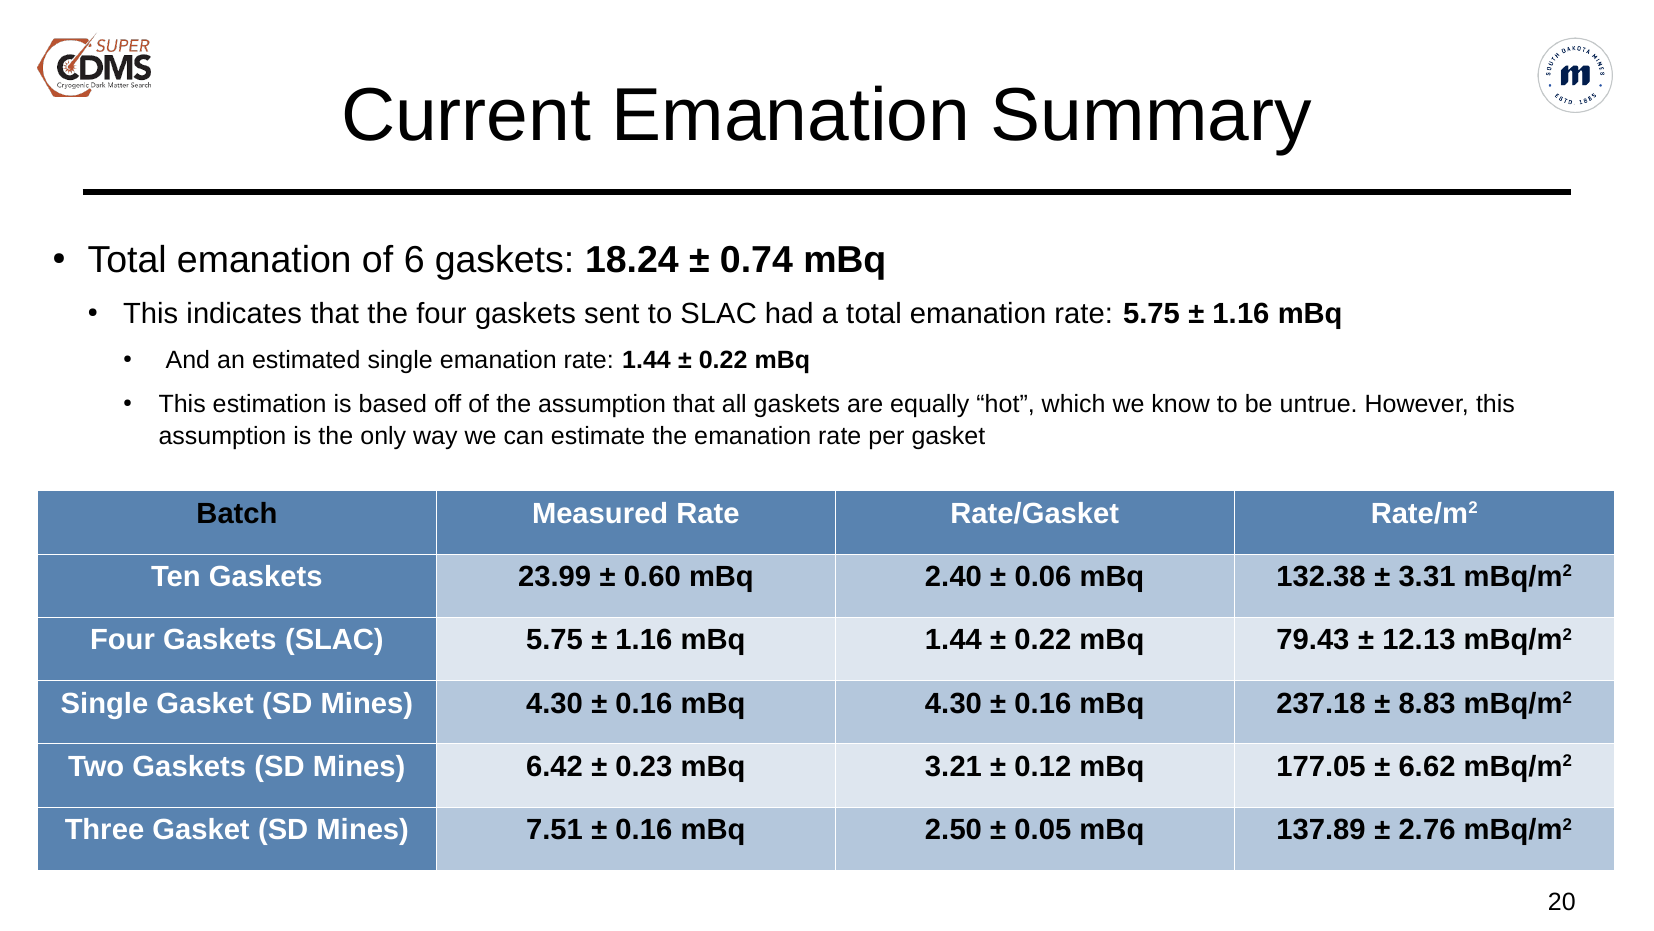

# Current Emanation Summary
Total emanation of 6 gaskets: 18.24 ± 0.74 mBq
This indicates that the four gaskets sent to SLAC had a total emanation rate: 5.75 ± 1.16 mBq
 And an estimated single emanation rate: 1.44 ± 0.22 mBq
This estimation is based off of the assumption that all gaskets are equally “hot”, which we know to be untrue. However, this assumption is the only way we can estimate the emanation rate per gasket
| Batch | Measured Rate | Rate/Gasket | Rate/m2 |
| --- | --- | --- | --- |
| Ten Gaskets | 23.99 ± 0.60 mBq | 2.40 ± 0.06 mBq | 132.38 ± 3.31 mBq/m2 |
| Four Gaskets (SLAC) | 5.75 ± 1.16 mBq | 1.44 ± 0.22 mBq | 79.43 ± 12.13 mBq/m2 |
| Single Gasket (SD Mines) | 4.30 ± 0.16 mBq | 4.30 ± 0.16 mBq | 237.18 ± 8.83 mBq/m2 |
| Two Gaskets (SD Mines) | 6.42 ± 0.23 mBq | 3.21 ± 0.12 mBq | 177.05 ± 6.62 mBq/m2 |
| Three Gasket (SD Mines) | 7.51 ± 0.16 mBq | 2.50 ± 0.05 mBq | 137.89 ± 2.76 mBq/m2 |